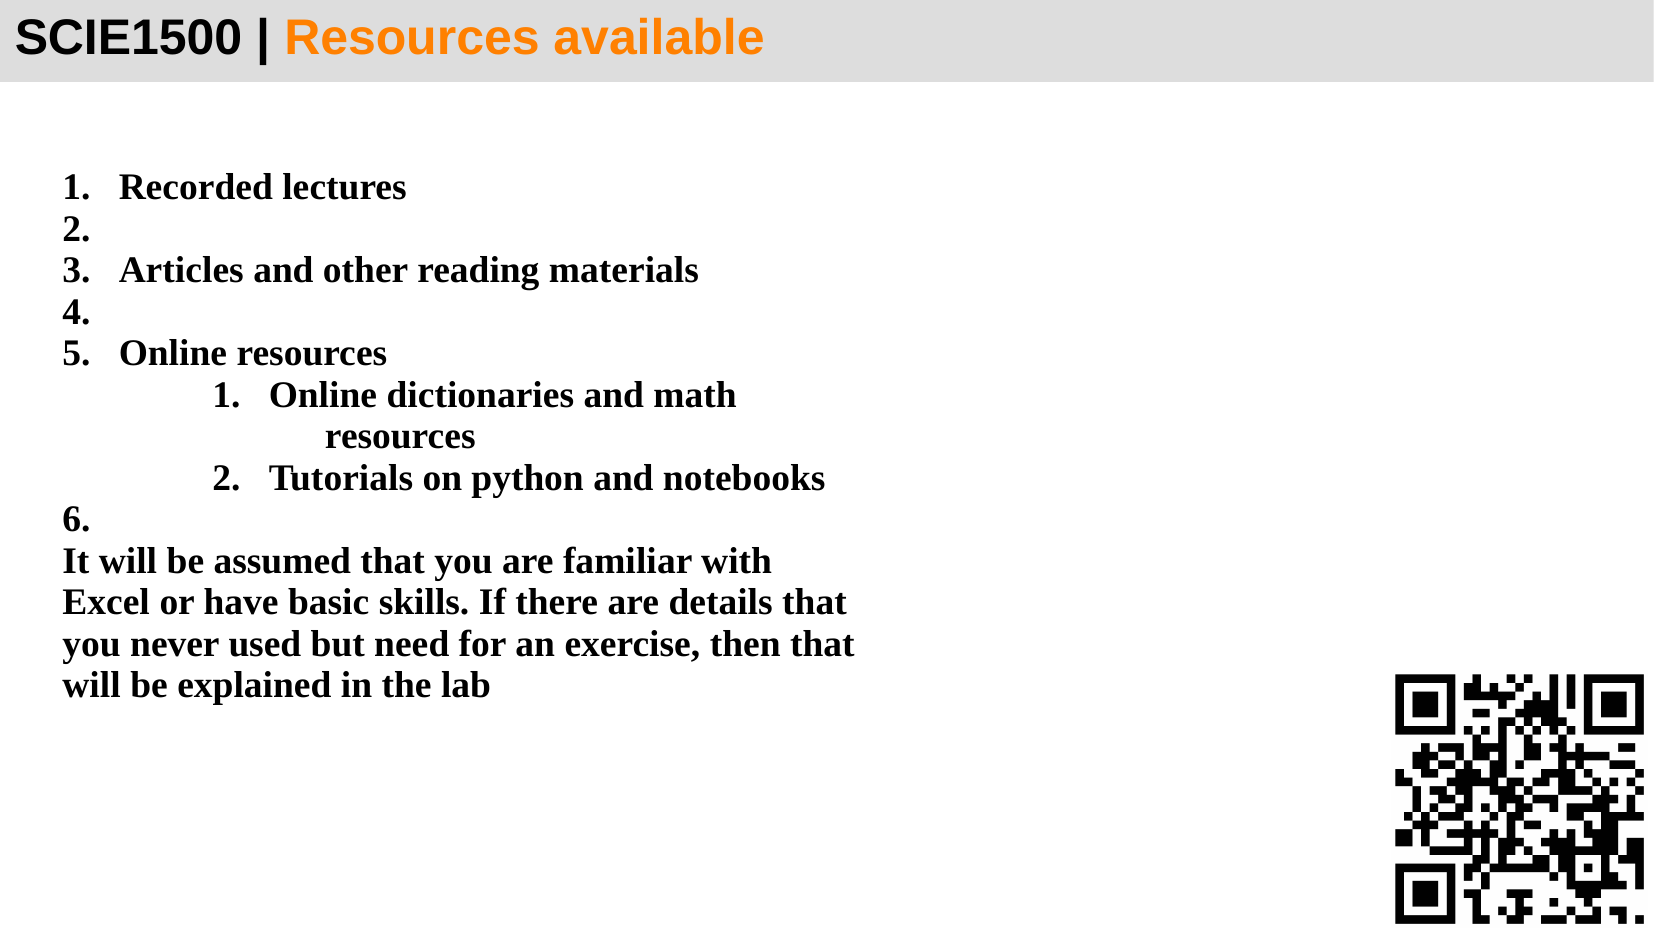

SCIE1500 | Resources available
Recorded lectures
Articles and other reading materials
Online resources
Online dictionaries and math resources
Tutorials on python and notebooks
It will be assumed that you are familiar with Excel or have basic skills. If there are details that you never used but need for an exercise, then that will be explained in the lab